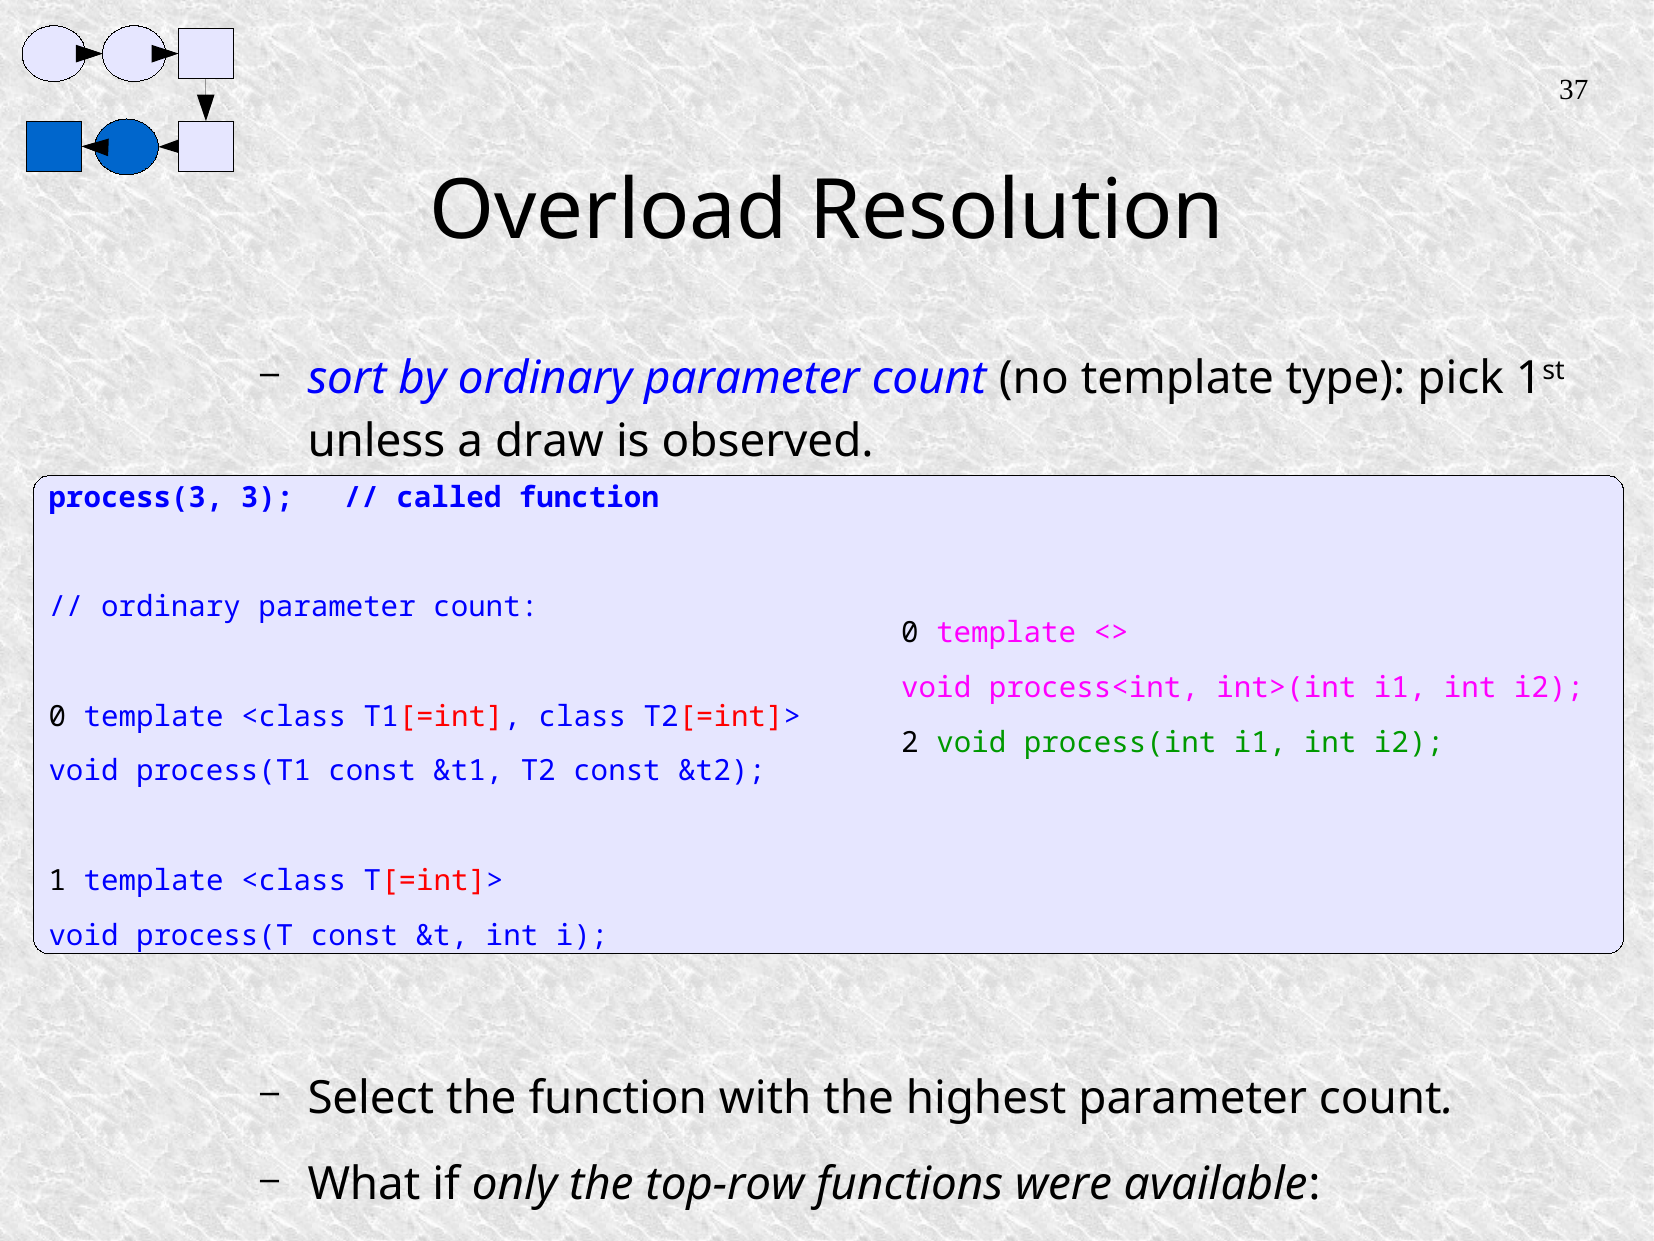

37
Overload Resolution
# sort by ordinary parameter count (no template type): pick 1st unless a draw is observed.
Select the function with the highest parameter count.
What if only the top-row functions were available:
only at a draw: proceed to the next step (next slide).
process(3, 3);	// called function
// ordinary parameter count:
0 template <class T1[=int], class T2[=int]>
void process(T1 const &t1, T2 const &t2);
1 template <class T[=int]>
void process(T const &t, int i);
 0 template <>
 void process<int, int>(int i1, int i2);
 2 void process(int i1, int i2);